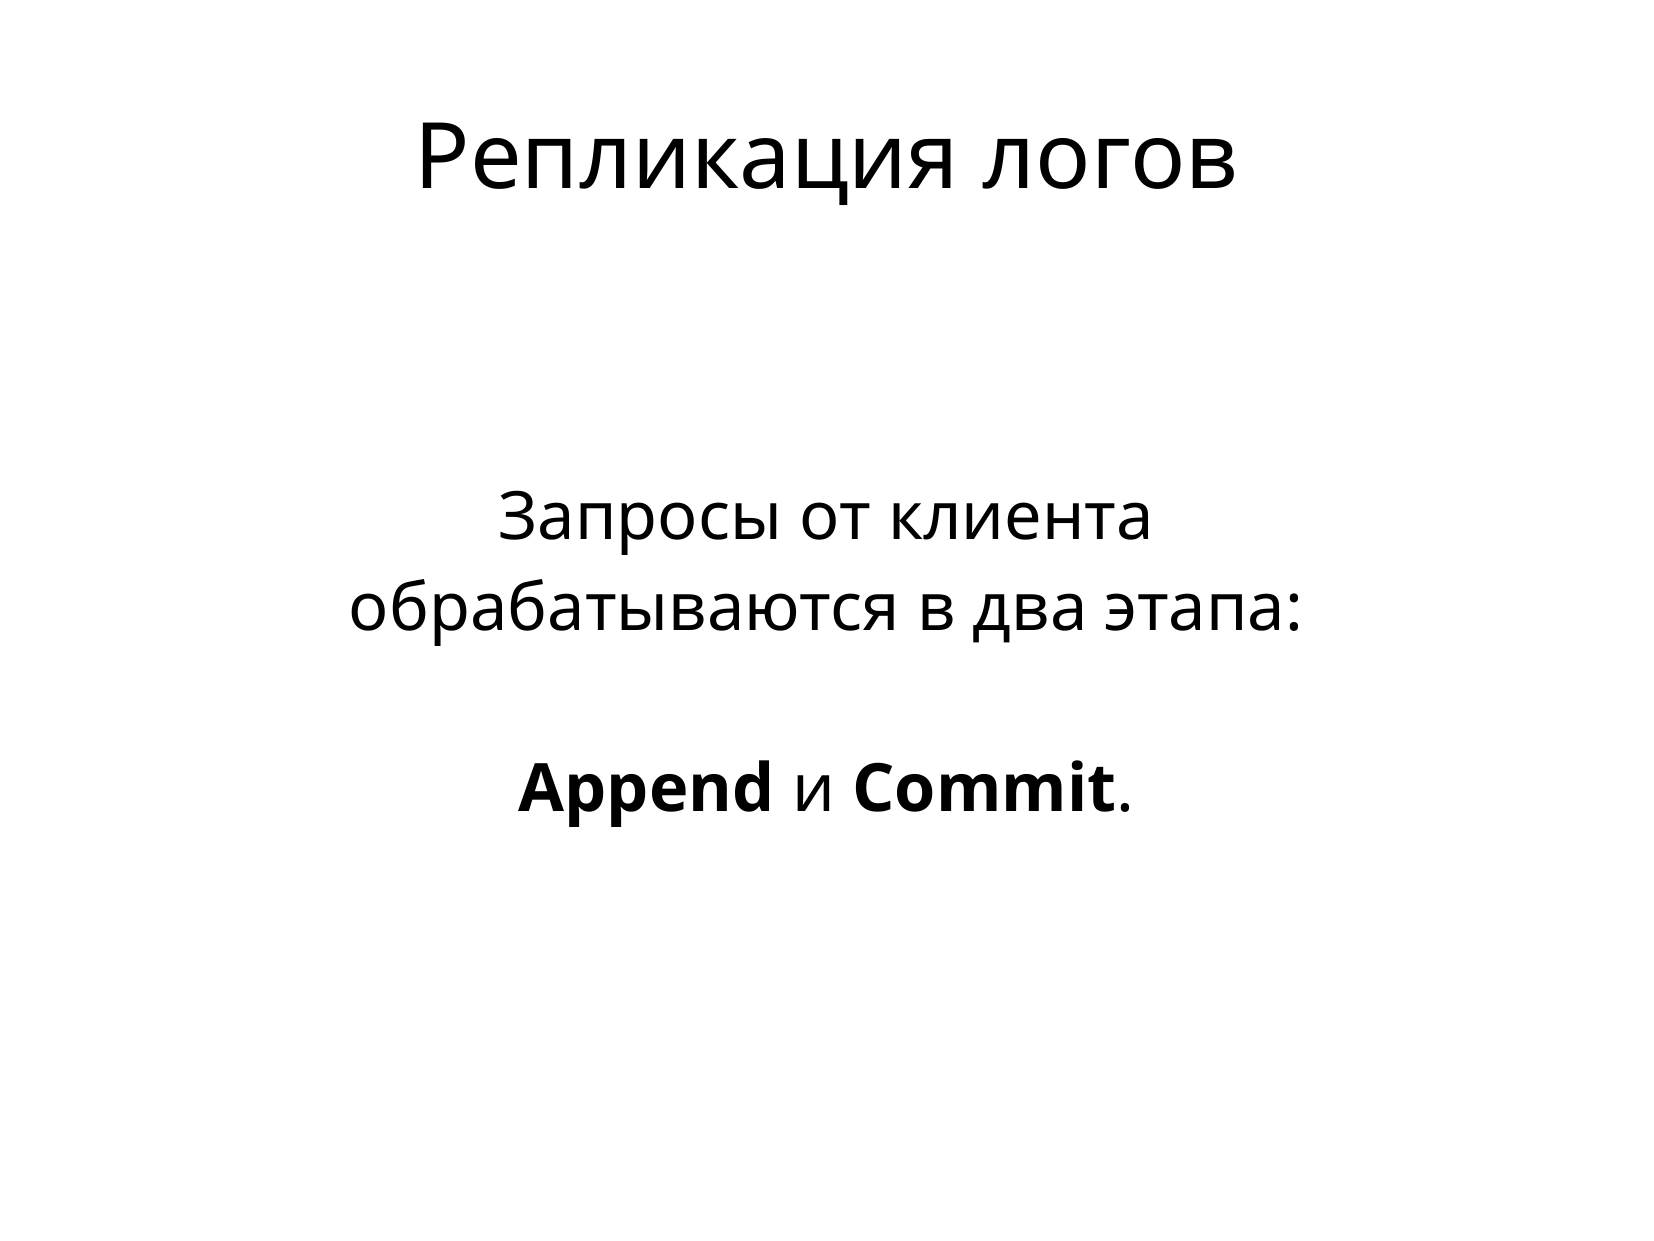

# Репликация логов
Запросы от клиента
обрабатываются в два этапа:
Append и Commit.